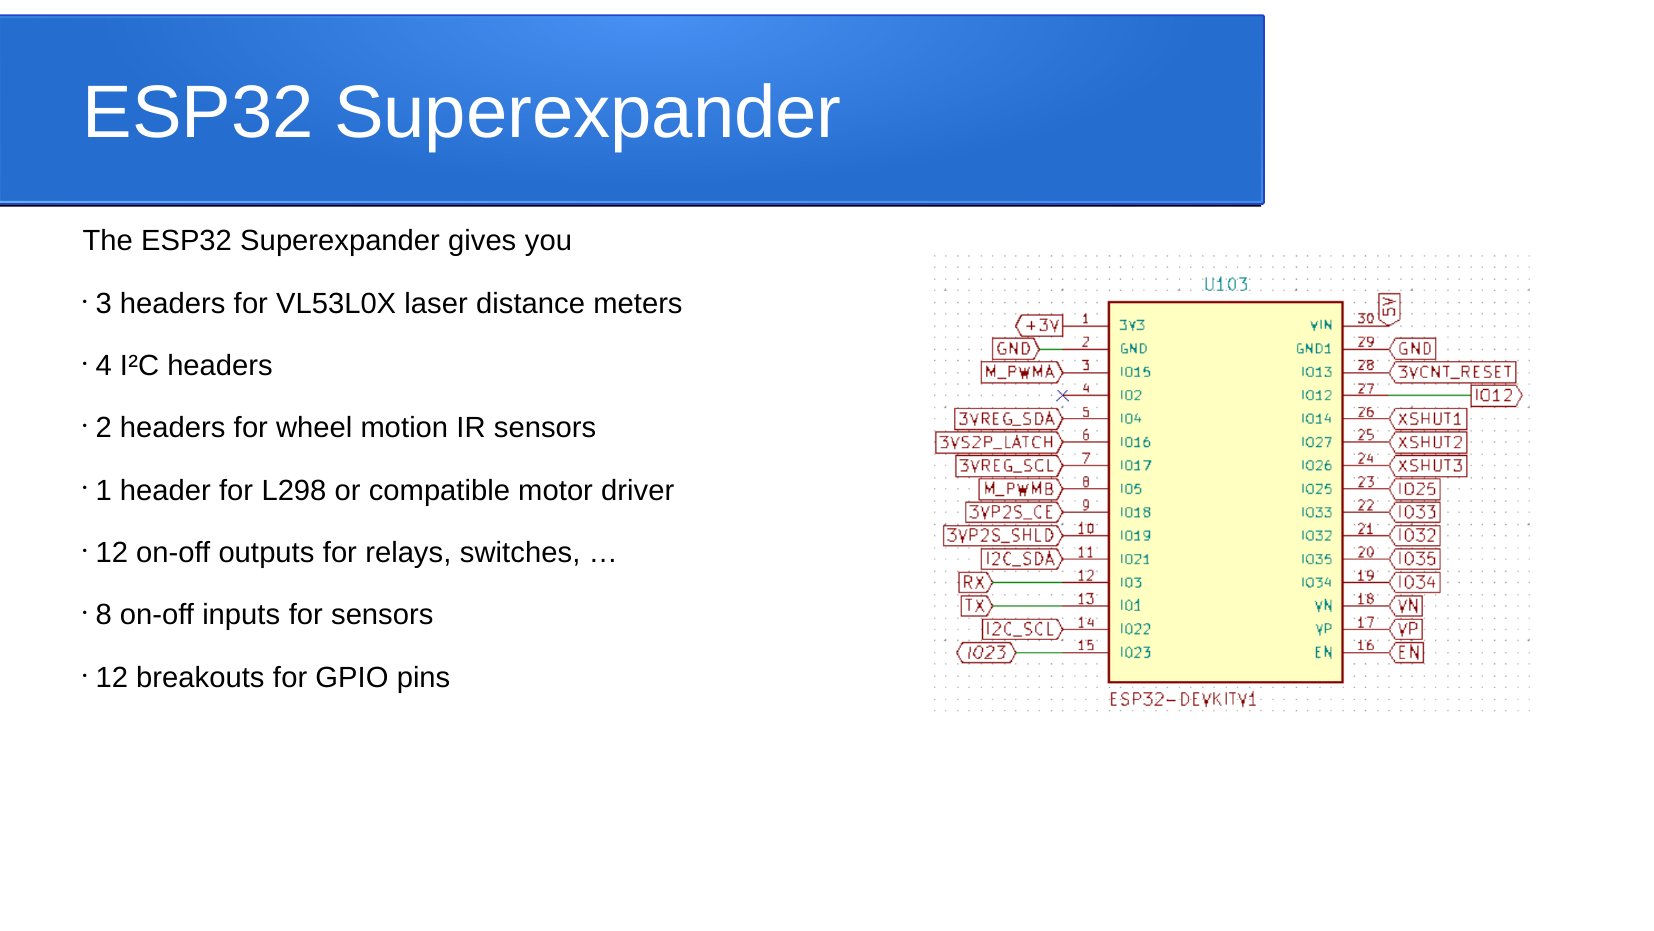

# ESP32 Superexpander
The ESP32 Superexpander gives you
 3 headers for VL53L0X laser distance meters
 4 I²C headers
 2 headers for wheel motion IR sensors
 1 header for L298 or compatible motor driver
 12 on-off outputs for relays, switches, …
 8 on-off inputs for sensors
 12 breakouts for GPIO pins